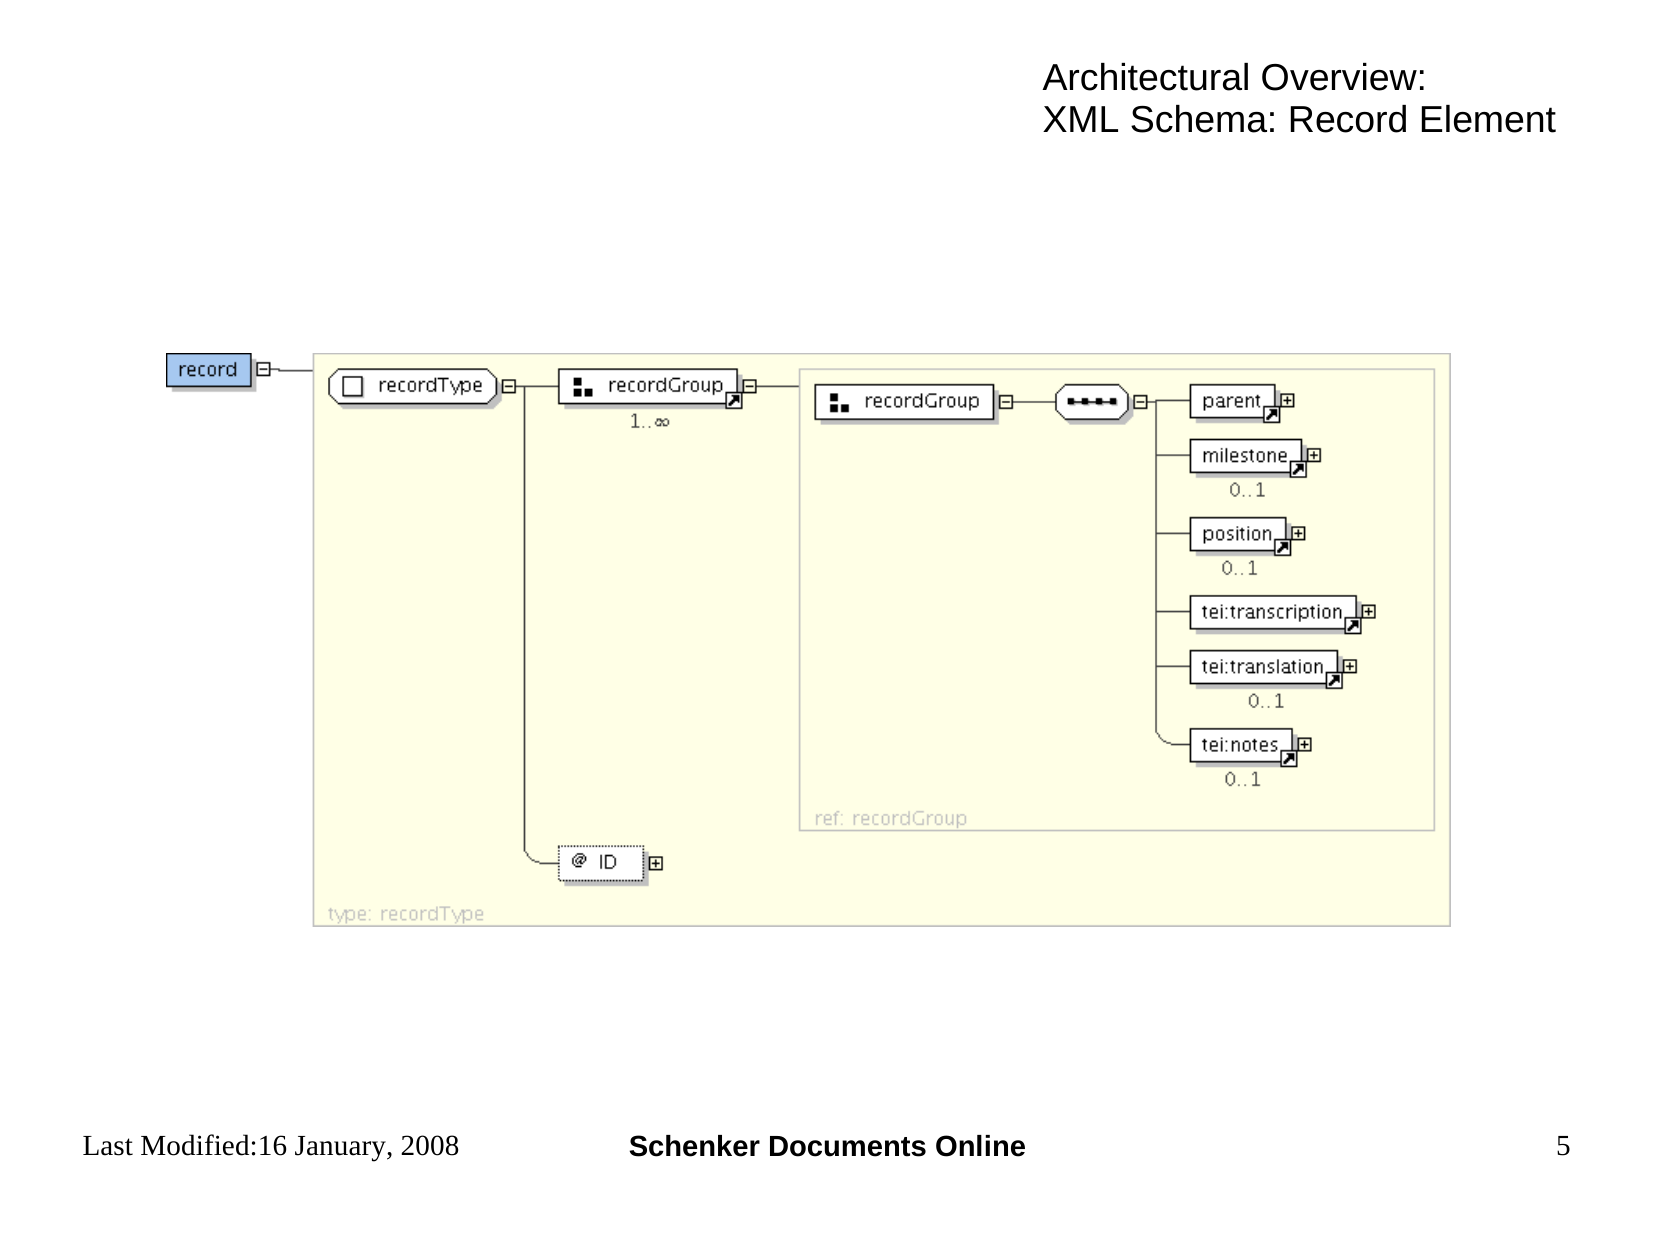

Architectural Overview:
XML Schema: Record Element
5